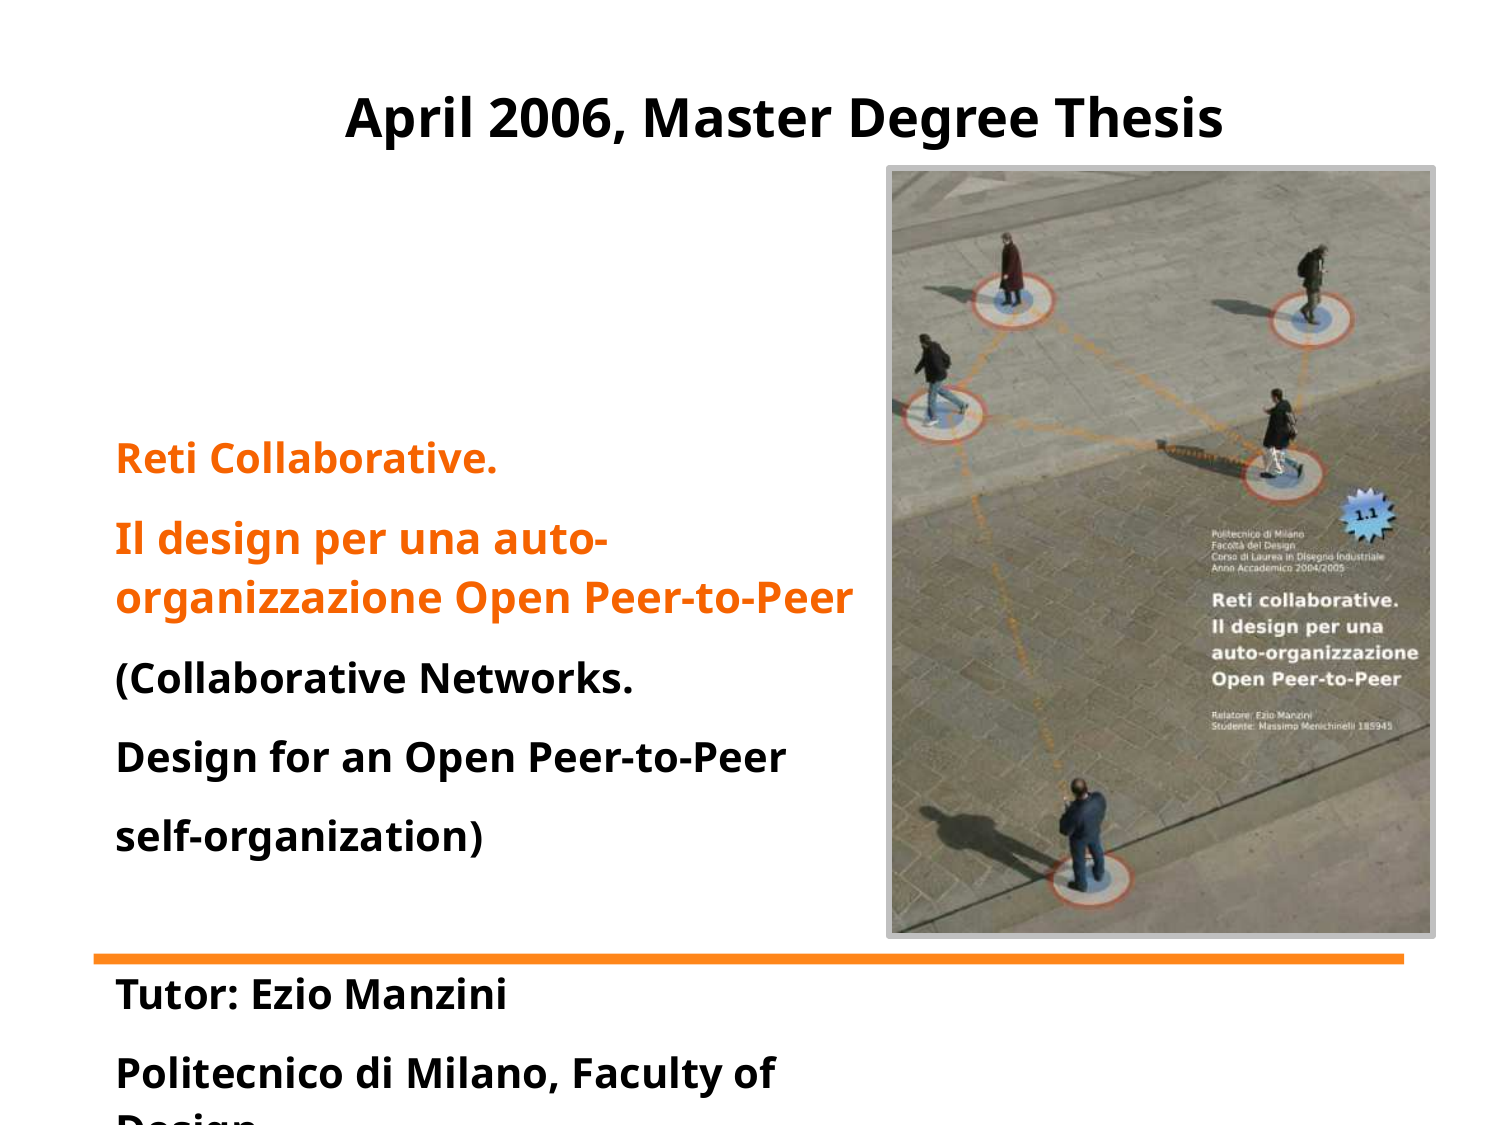

# April 2006, Master Degree Thesis
Reti Collaborative.
Il design per una auto-organizzazione Open Peer-to-Peer
(Collaborative Networks.
Design for an Open Peer-to-Peer
self-organization)
Tutor: Ezio Manzini
Politecnico di Milano, Faculty of Design
You can download it here:
http://www.openp2pdesign.org/source